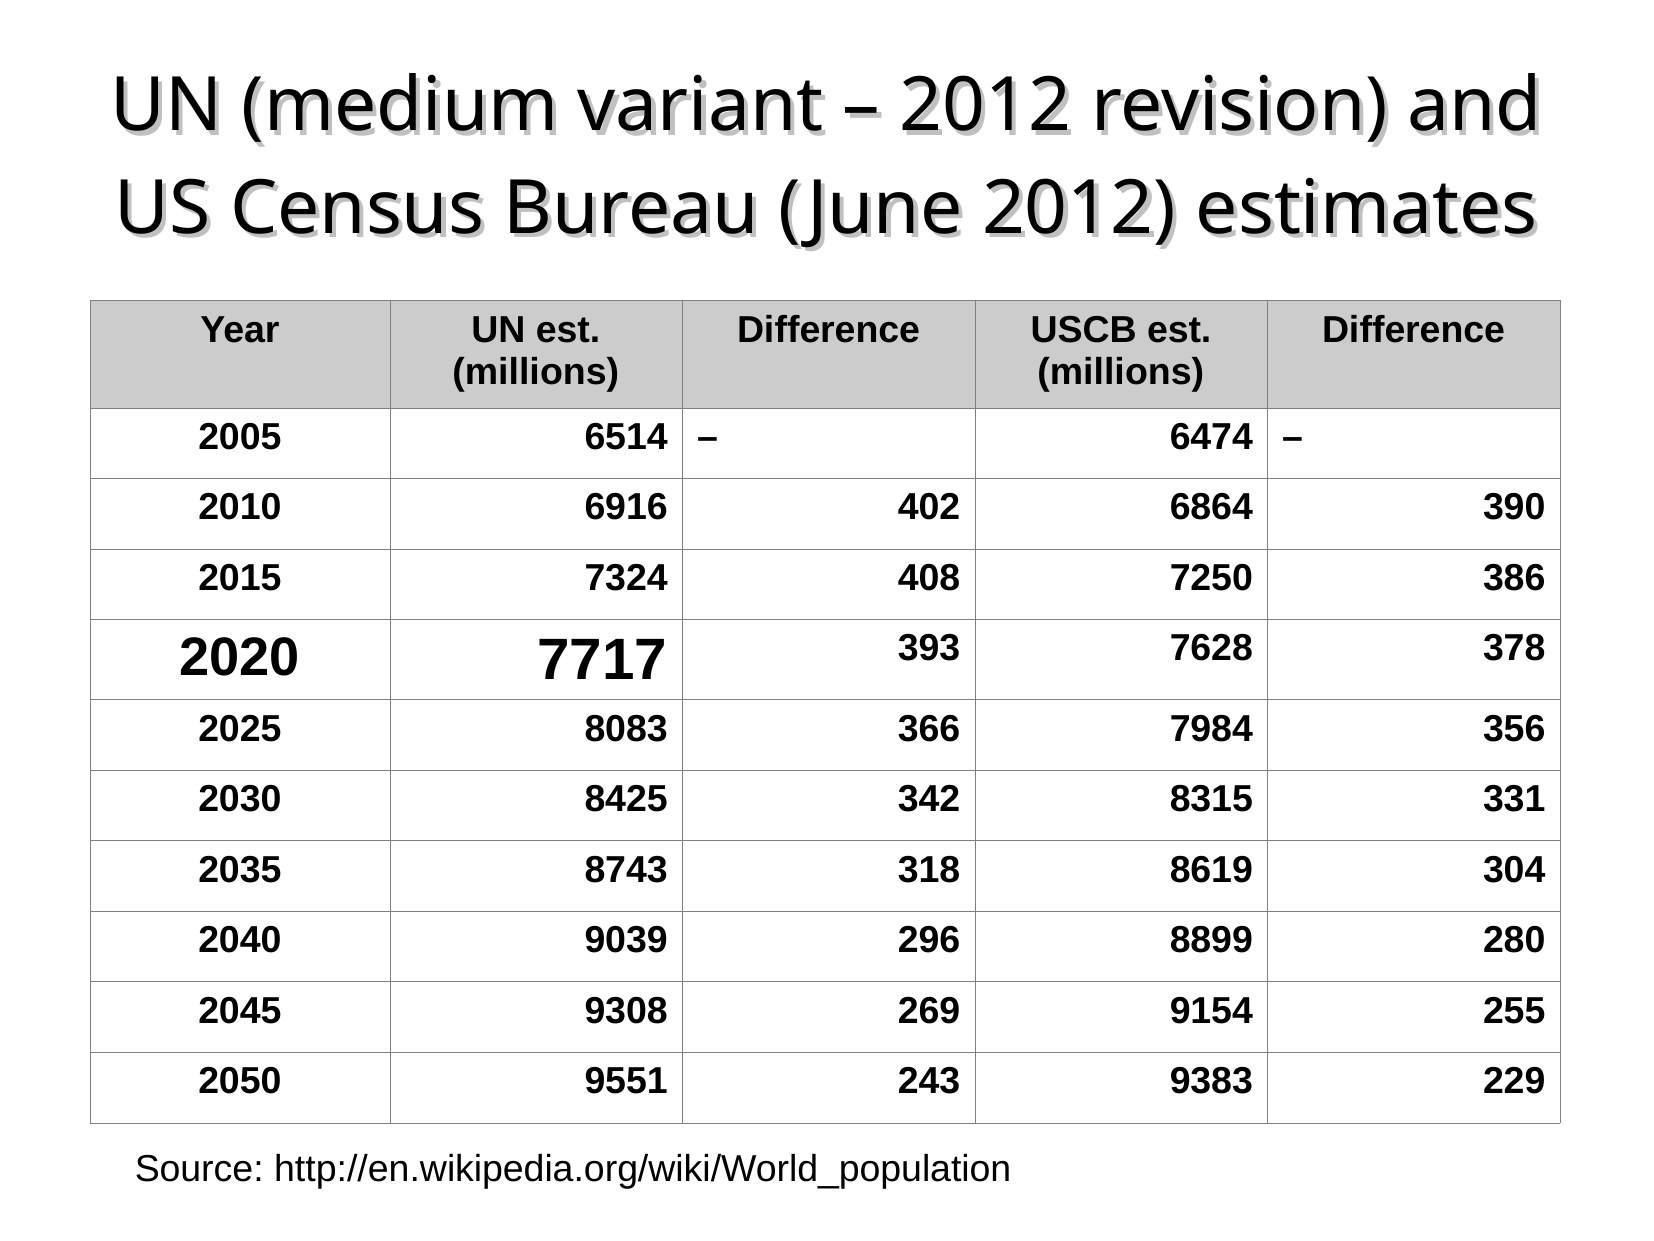

# UN (medium variant – 2012 revision) and US Census Bureau (June 2012) estimates
| Year | UN est. (millions) | Difference | USCB est. (millions) | Difference |
| --- | --- | --- | --- | --- |
| 2005 | 6514 | – | 6474 | – |
| 2010 | 6916 | 402 | 6864 | 390 |
| 2015 | 7324 | 408 | 7250 | 386 |
| 2020 | 7717 | 393 | 7628 | 378 |
| 2025 | 8083 | 366 | 7984 | 356 |
| 2030 | 8425 | 342 | 8315 | 331 |
| 2035 | 8743 | 318 | 8619 | 304 |
| 2040 | 9039 | 296 | 8899 | 280 |
| 2045 | 9308 | 269 | 9154 | 255 |
| 2050 | 9551 | 243 | 9383 | 229 |
Source: http://en.wikipedia.org/wiki/World_population